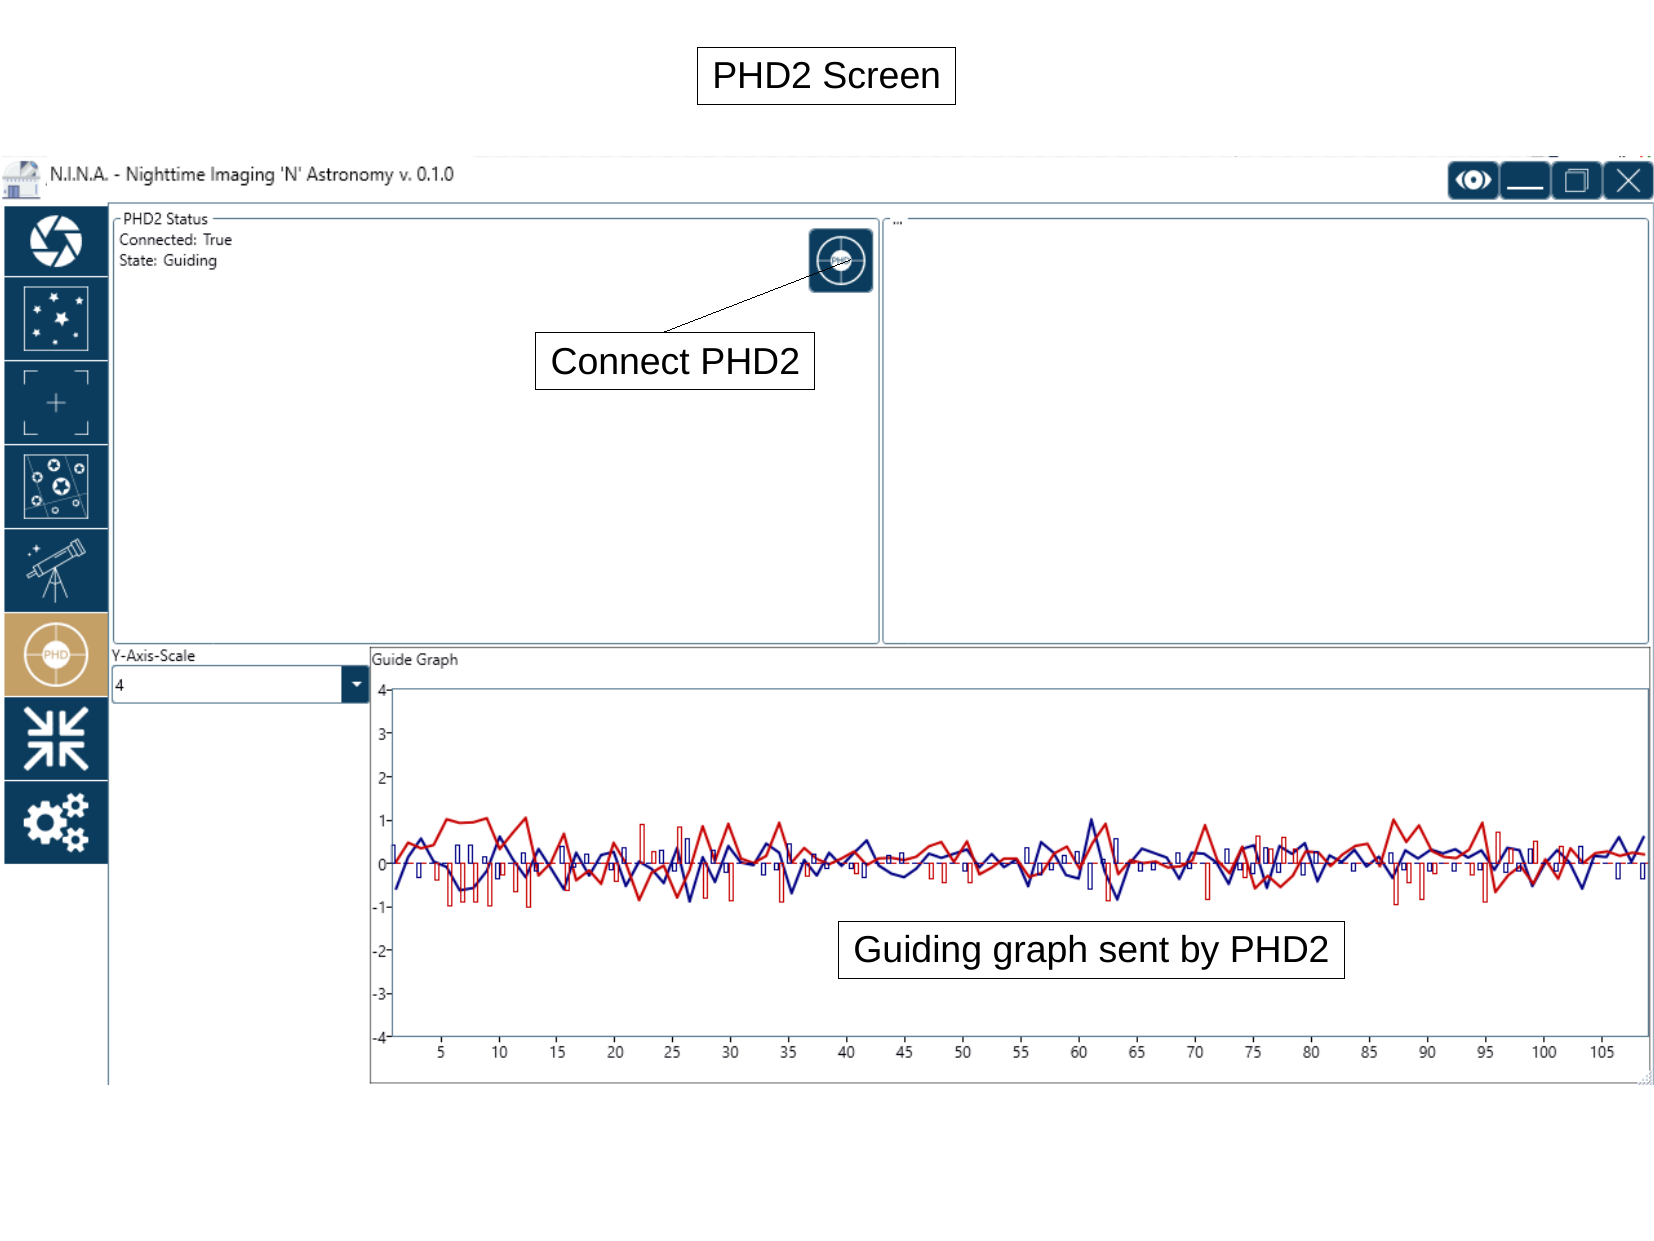

PHD2 Screen
Connect PHD2
Guiding graph sent by PHD2